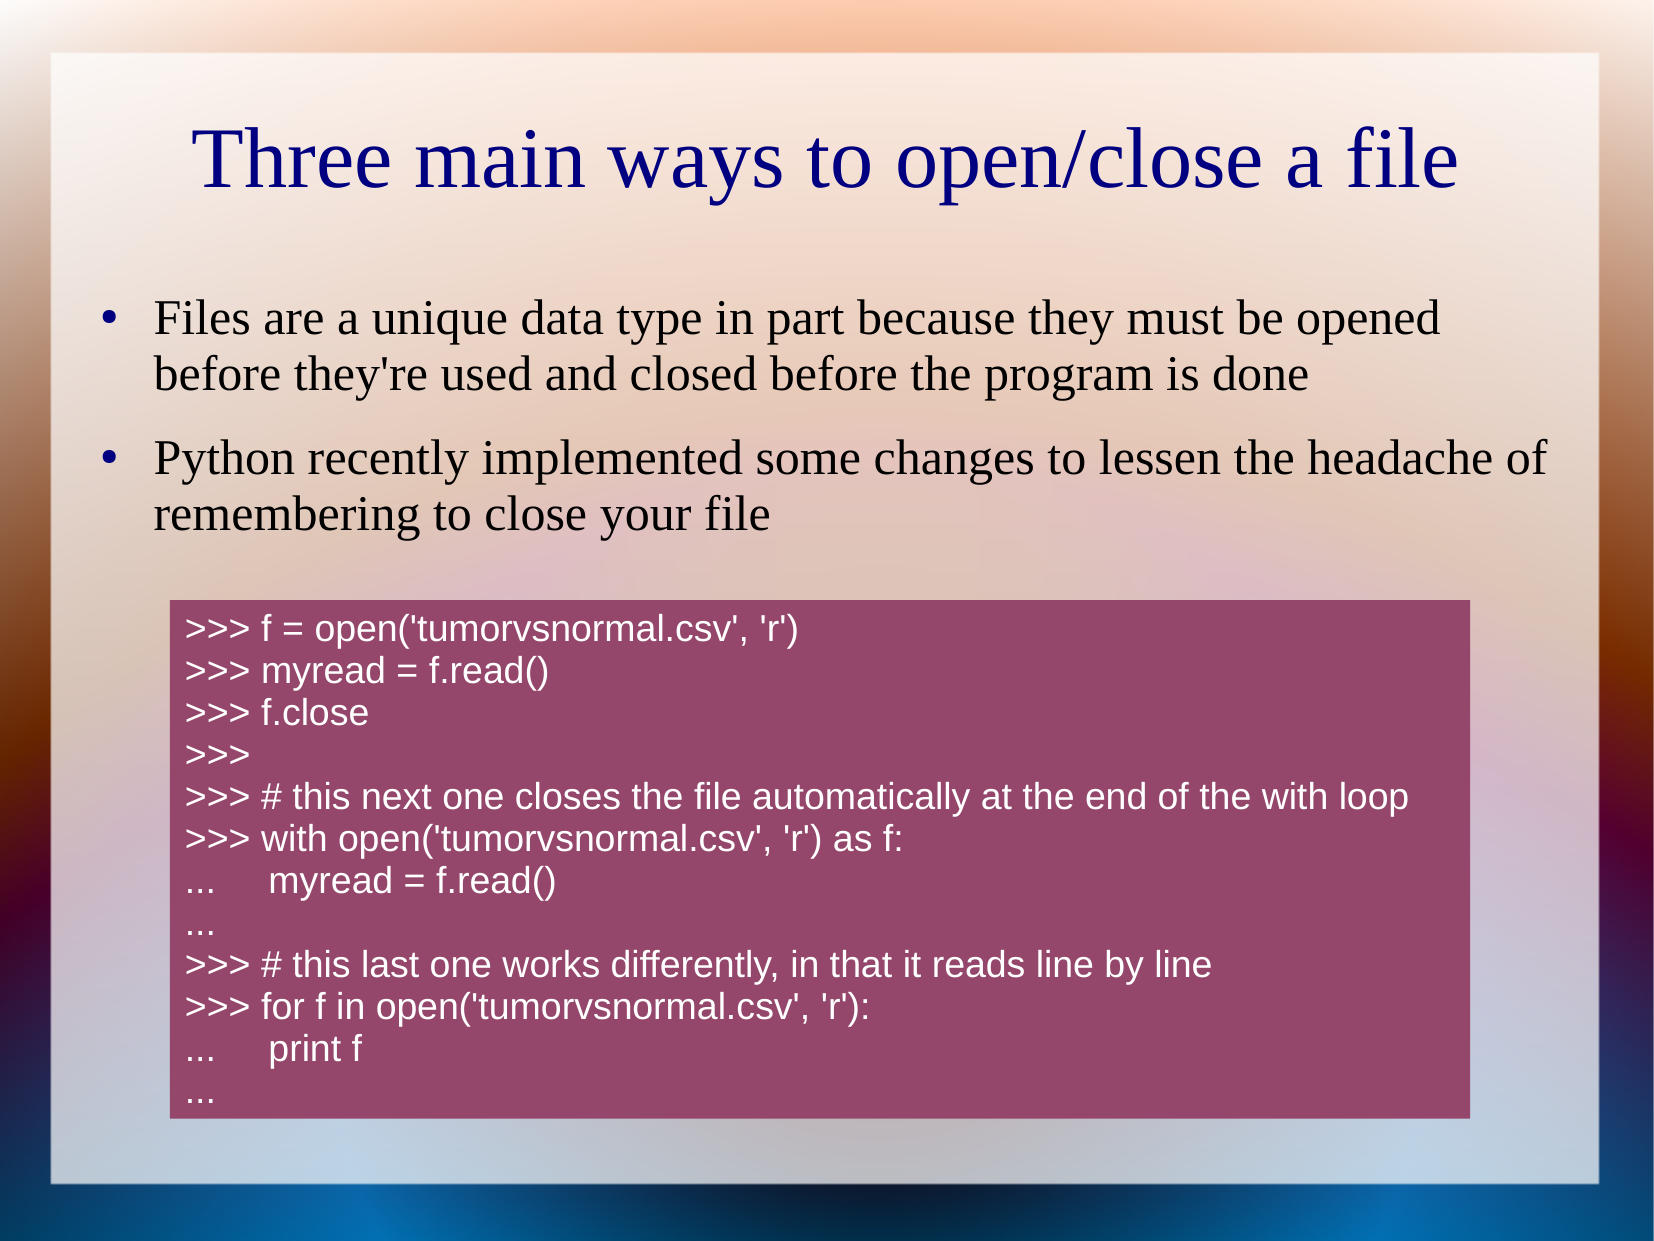

# Three main ways to open/close a file
Files are a unique data type in part because they must be opened before they're used and closed before the program is done
Python recently implemented some changes to lessen the headache of remembering to close your file
>>> f = open('tumorvsnormal.csv', 'r')
>>> myread = f.read()
>>> f.close
>>>
>>> # this next one closes the file automatically at the end of the with loop
>>> with open('tumorvsnormal.csv', 'r') as f:
... myread = f.read()
...
>>> # this last one works differently, in that it reads line by line
>>> for f in open('tumorvsnormal.csv', 'r'):
... print f
...